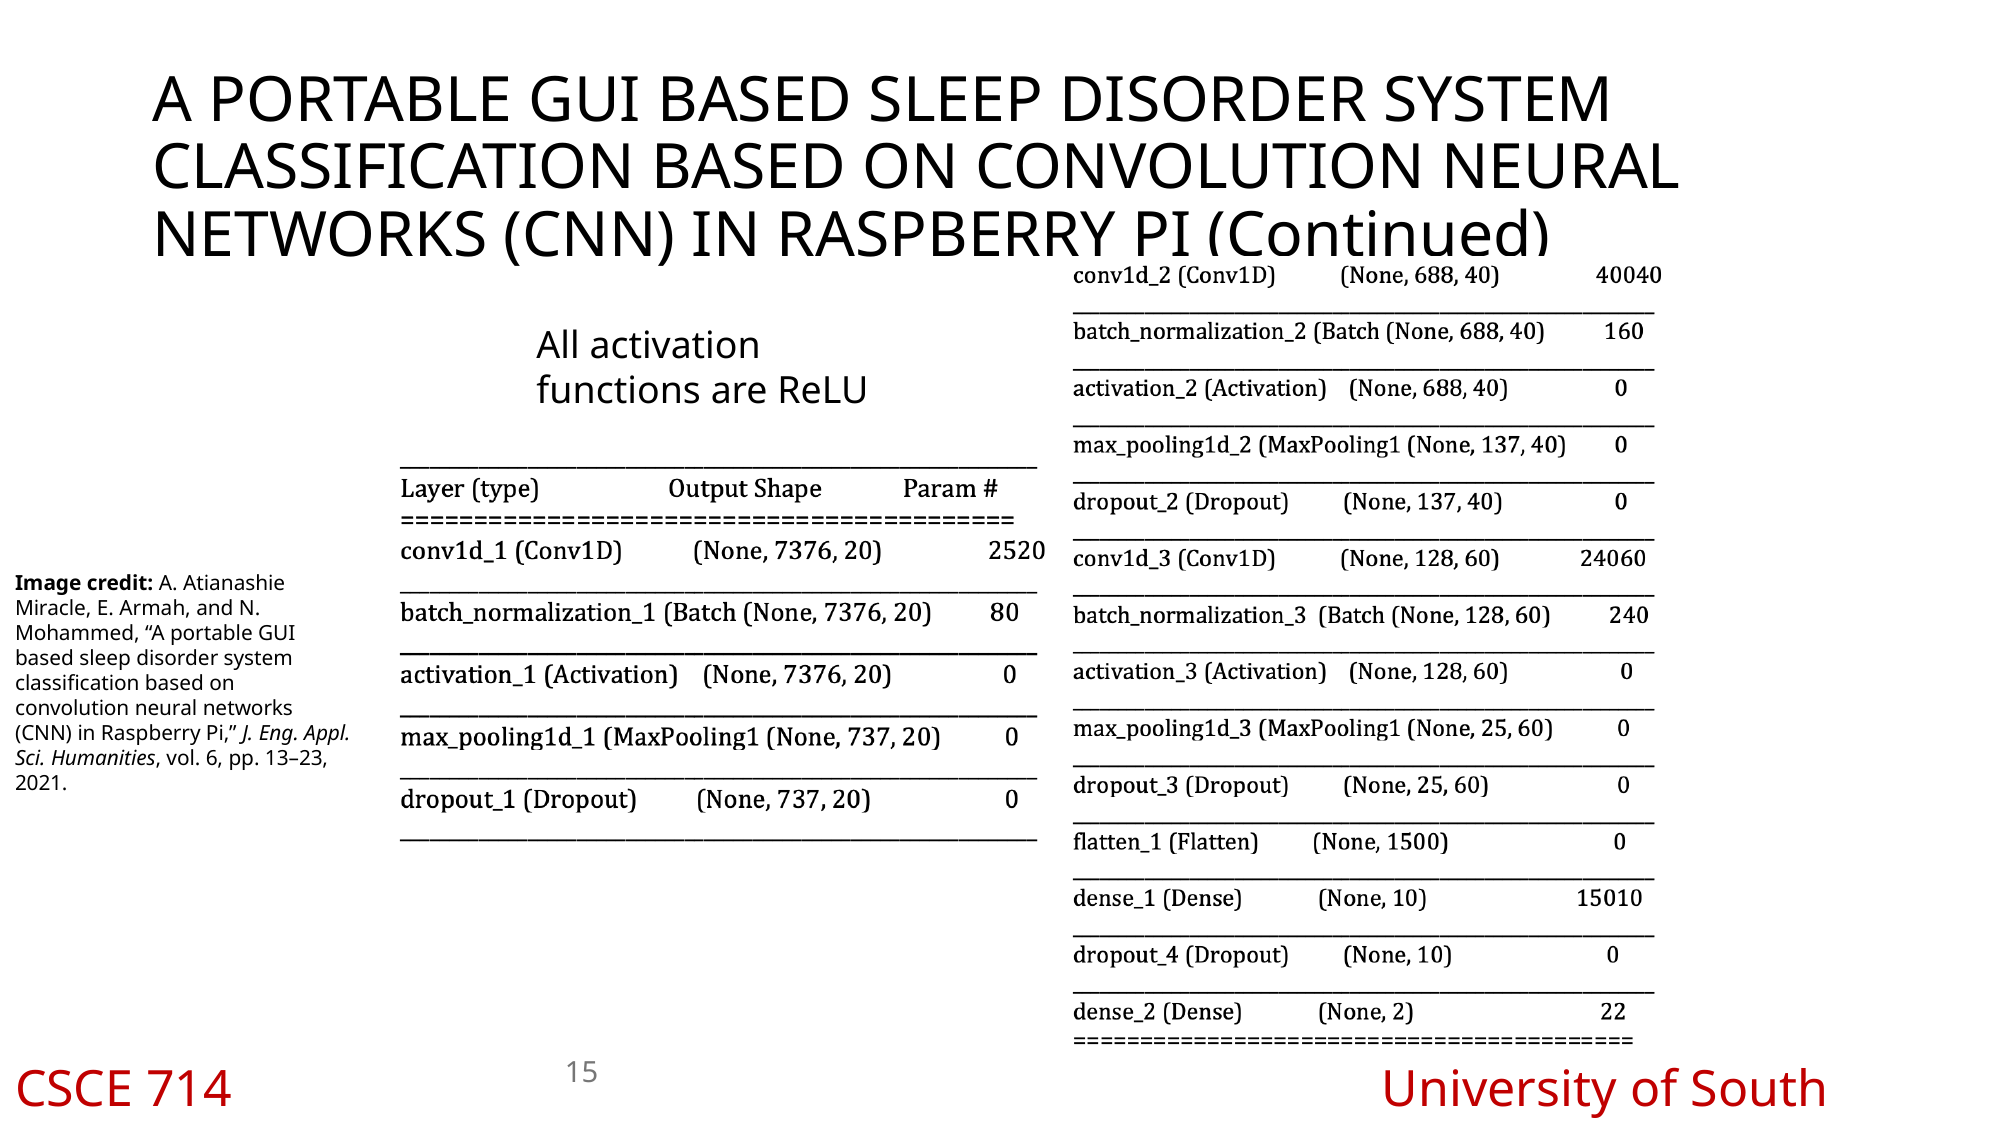

# A PORTABLE GUI BASED SLEEP DISORDER SYSTEM CLASSIFICATION BASED ON CONVOLUTION NEURAL NETWORKS (CNN) IN RASPBERRY PI (Continued)
All activation functions are ReLU
Image credit: A. Atianashie Miracle, E. Armah, and N. Mohammed, “A portable GUI based sleep disorder system classification based on convolution neural networks (CNN) in Raspberry Pi,” J. Eng. Appl. Sci. Humanities, vol. 6, pp. 13–23, 2021.
CSCE 714
University of South Carolina